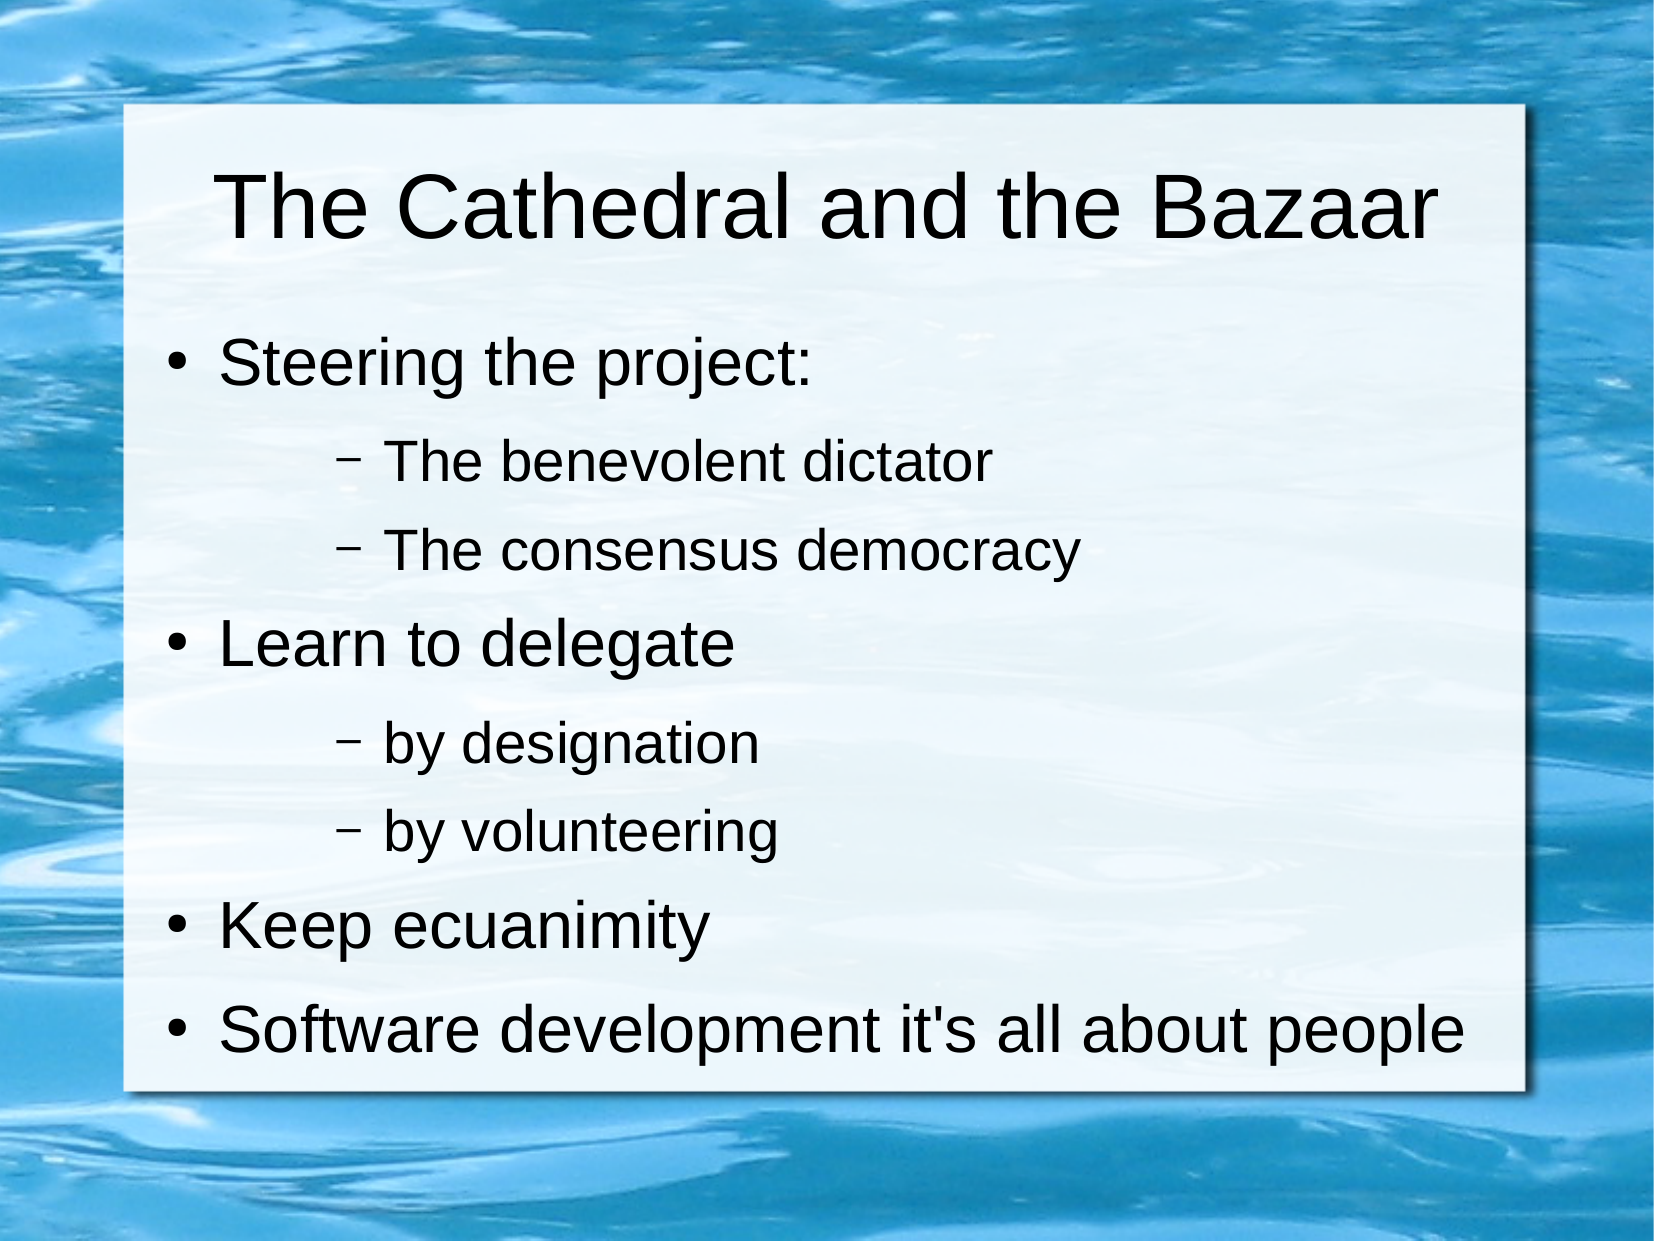

# The Cathedral and the Bazaar
Steering the project:
The benevolent dictator
The consensus democracy
Learn to delegate
by designation
by volunteering
Keep ecuanimity
Software development it's all about people